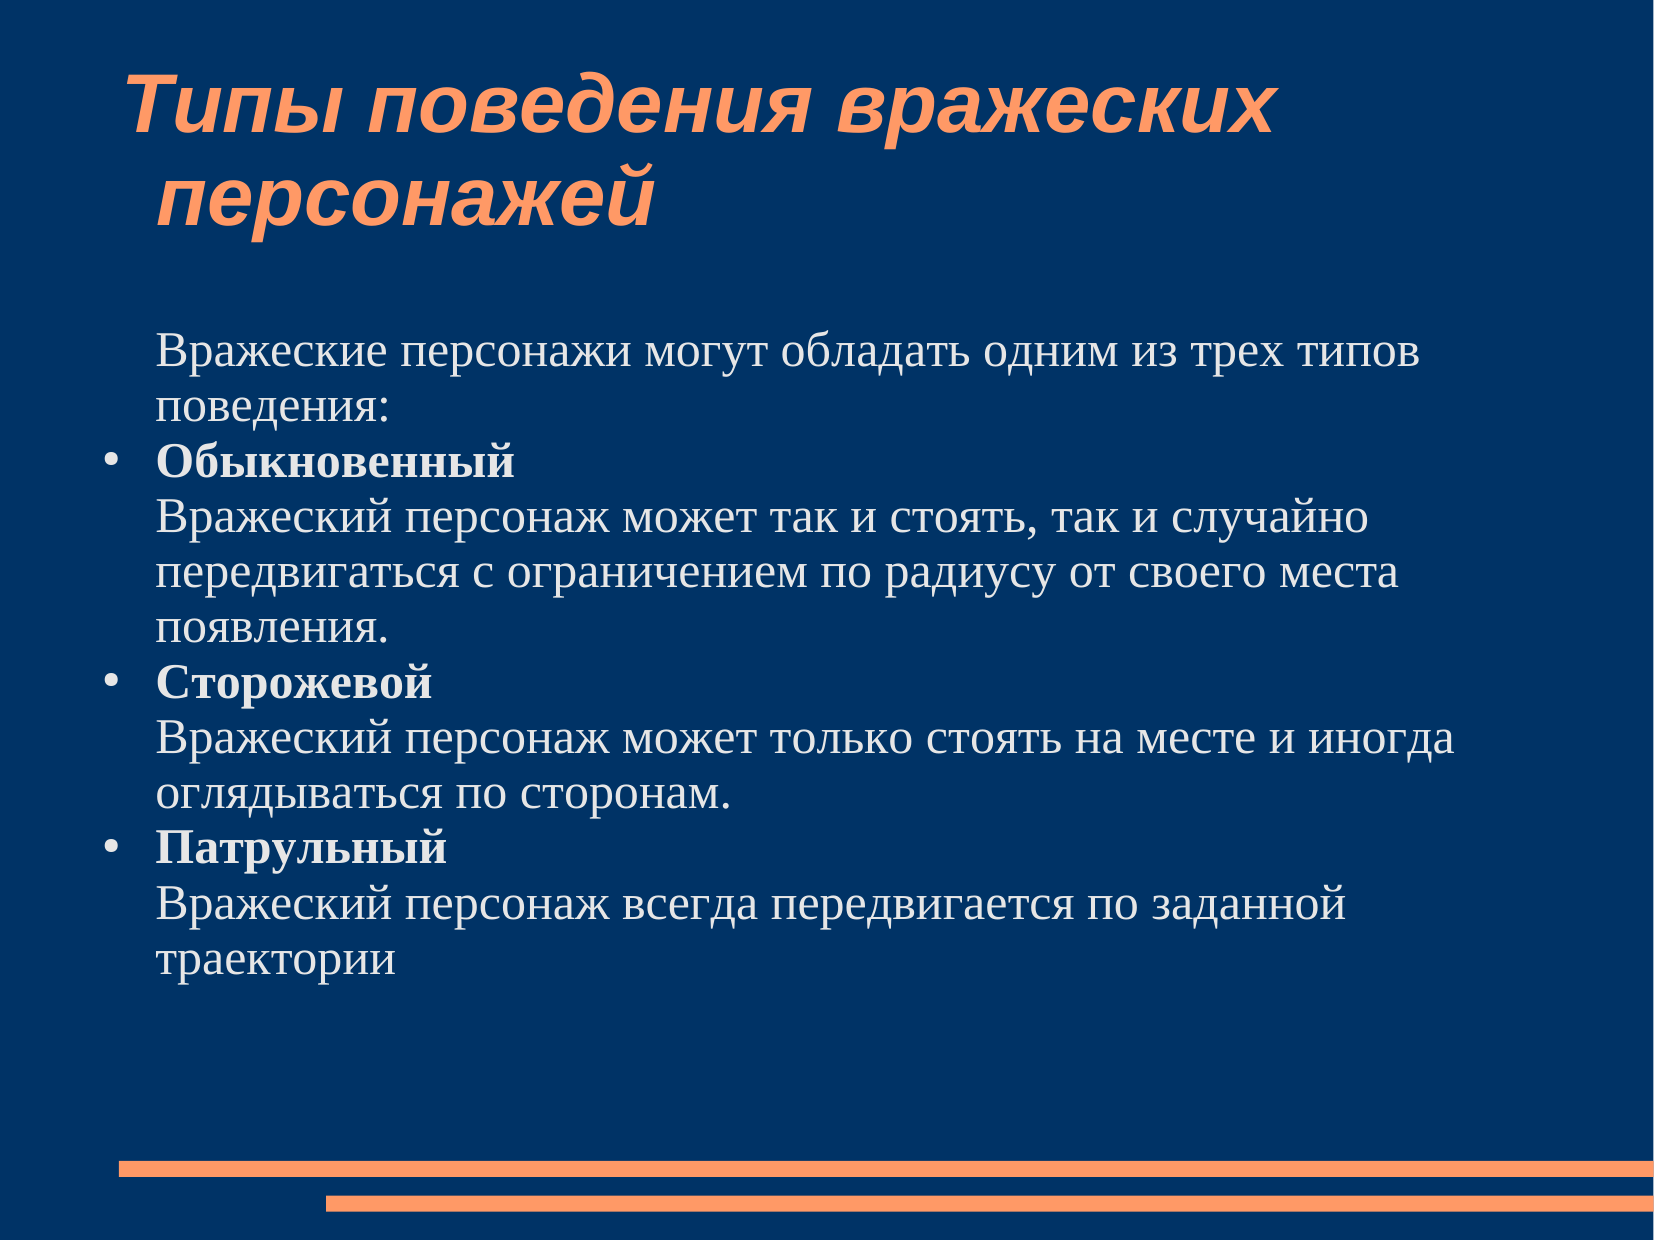

# Типы поведения вражеских персонажей
Вражеские персонажи могут обладать одним из трех типов поведения:
Обыкновенный
Вражеский персонаж может так и стоять, так и случайно передвигаться с ограничением по радиусу от своего места появления.
Сторожевой
Вражеский персонаж может только стоять на месте и иногда оглядываться по сторонам.
Патрульный
Вражеский персонаж всегда передвигается по заданной траектории